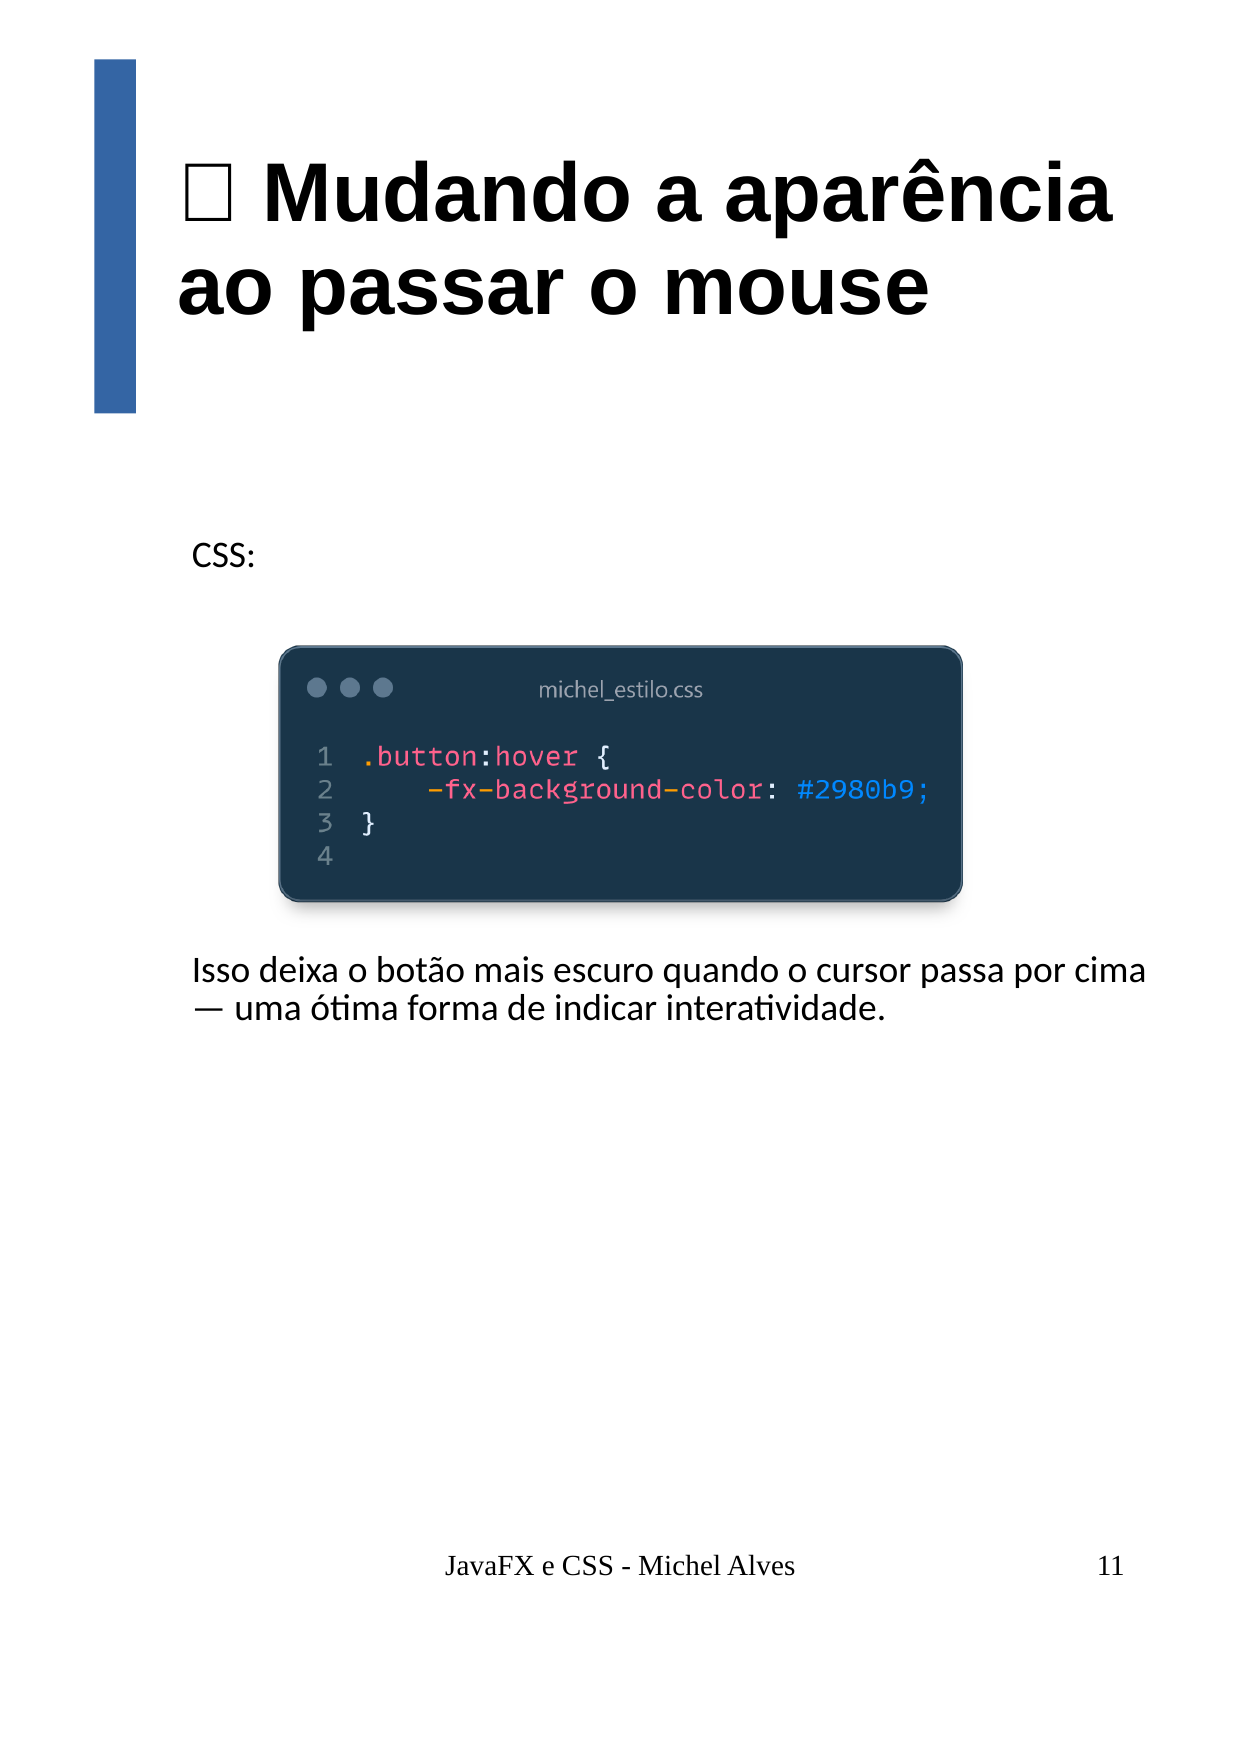

# 🧲 Mudando a aparência ao passar o mouse
CSS:
Isso deixa o botão mais escuro quando o cursor passa por cima — uma ótima forma de indicar interatividade.
JavaFX e CSS - Michel Alves
11